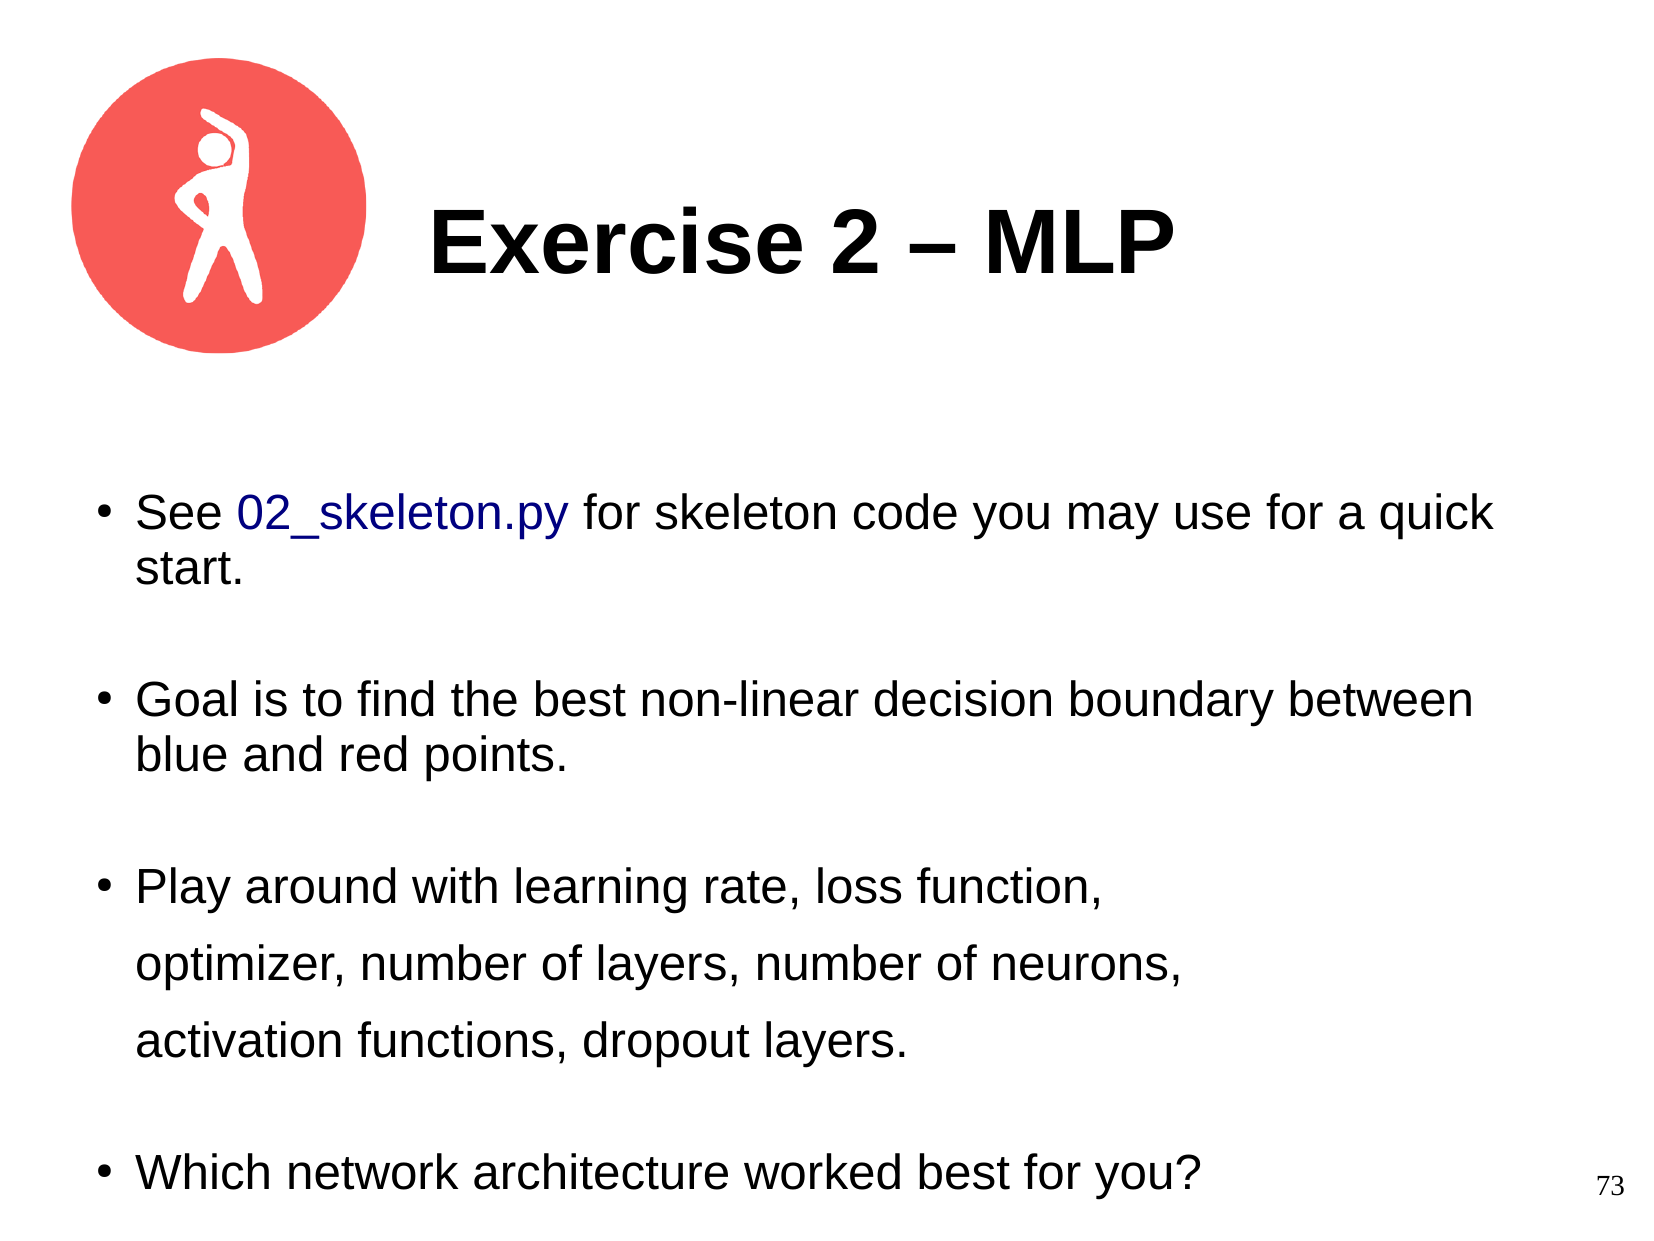

Exercise 2 – MLP
# See 02_skeleton.py for skeleton code you may use for a quick start.
Goal is to find the best non-linear decision boundary between blue and red points.
Play around with learning rate, loss function,
optimizer, number of layers, number of neurons,
activation functions, dropout layers.
Which network architecture worked best for you?
73